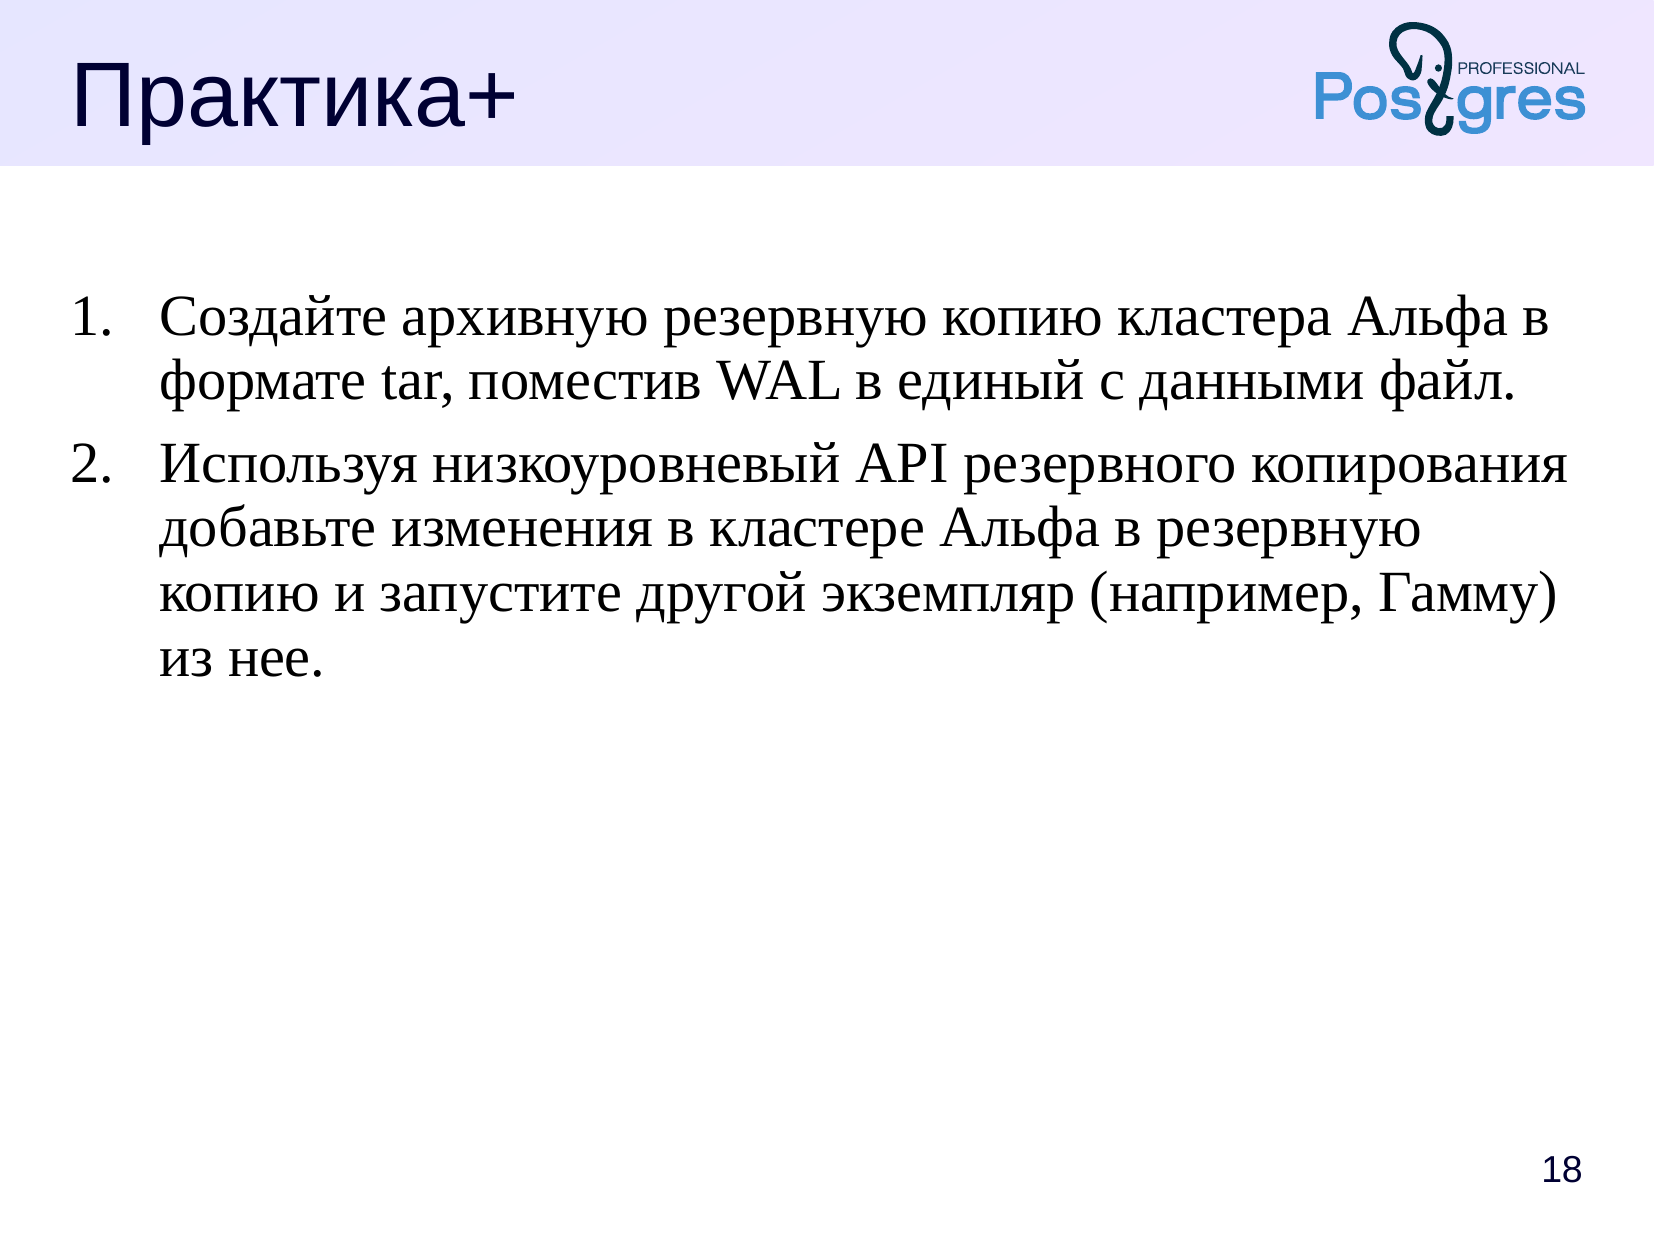

# Практика+
Создайте архивную резервную копию кластера Альфа в формате tar, поместив WAL в единый с данными файл.
Используя низкоуровневый API резервного копирования добавьте изменения в кластере Альфа в резервную копию и запустите другой экземпляр (например, Гамму) из нее.